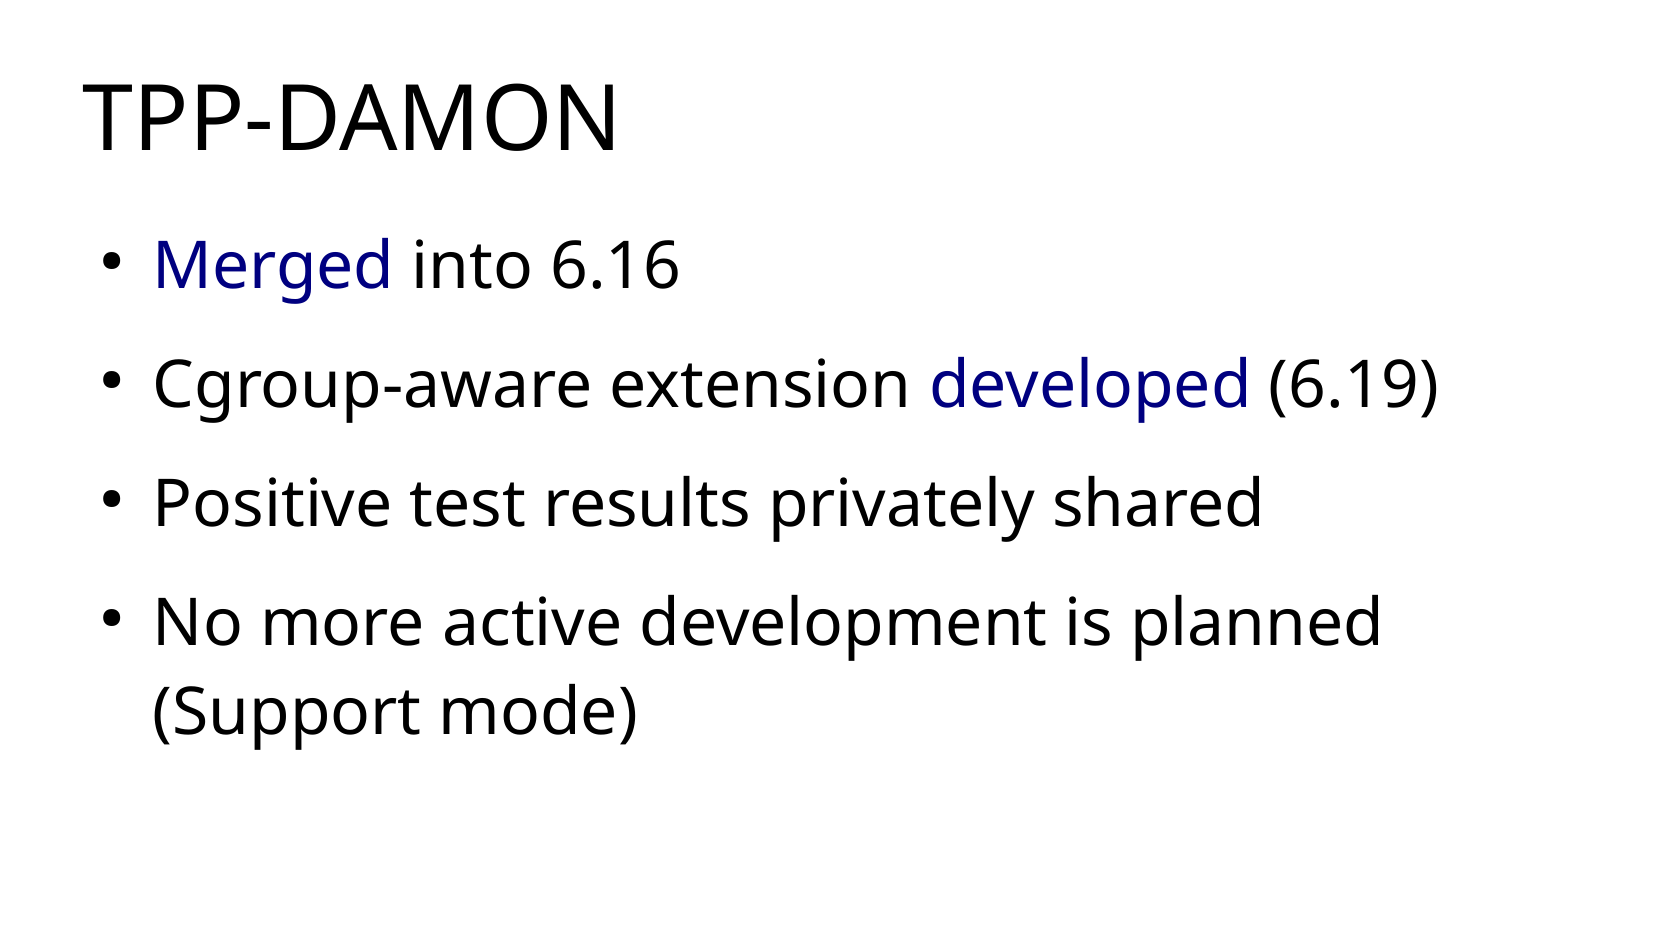

# TPP-DAMON
Merged into 6.16
Cgroup-aware extension developed (6.19)
Positive test results privately shared
No more active development is planned
(Support mode)